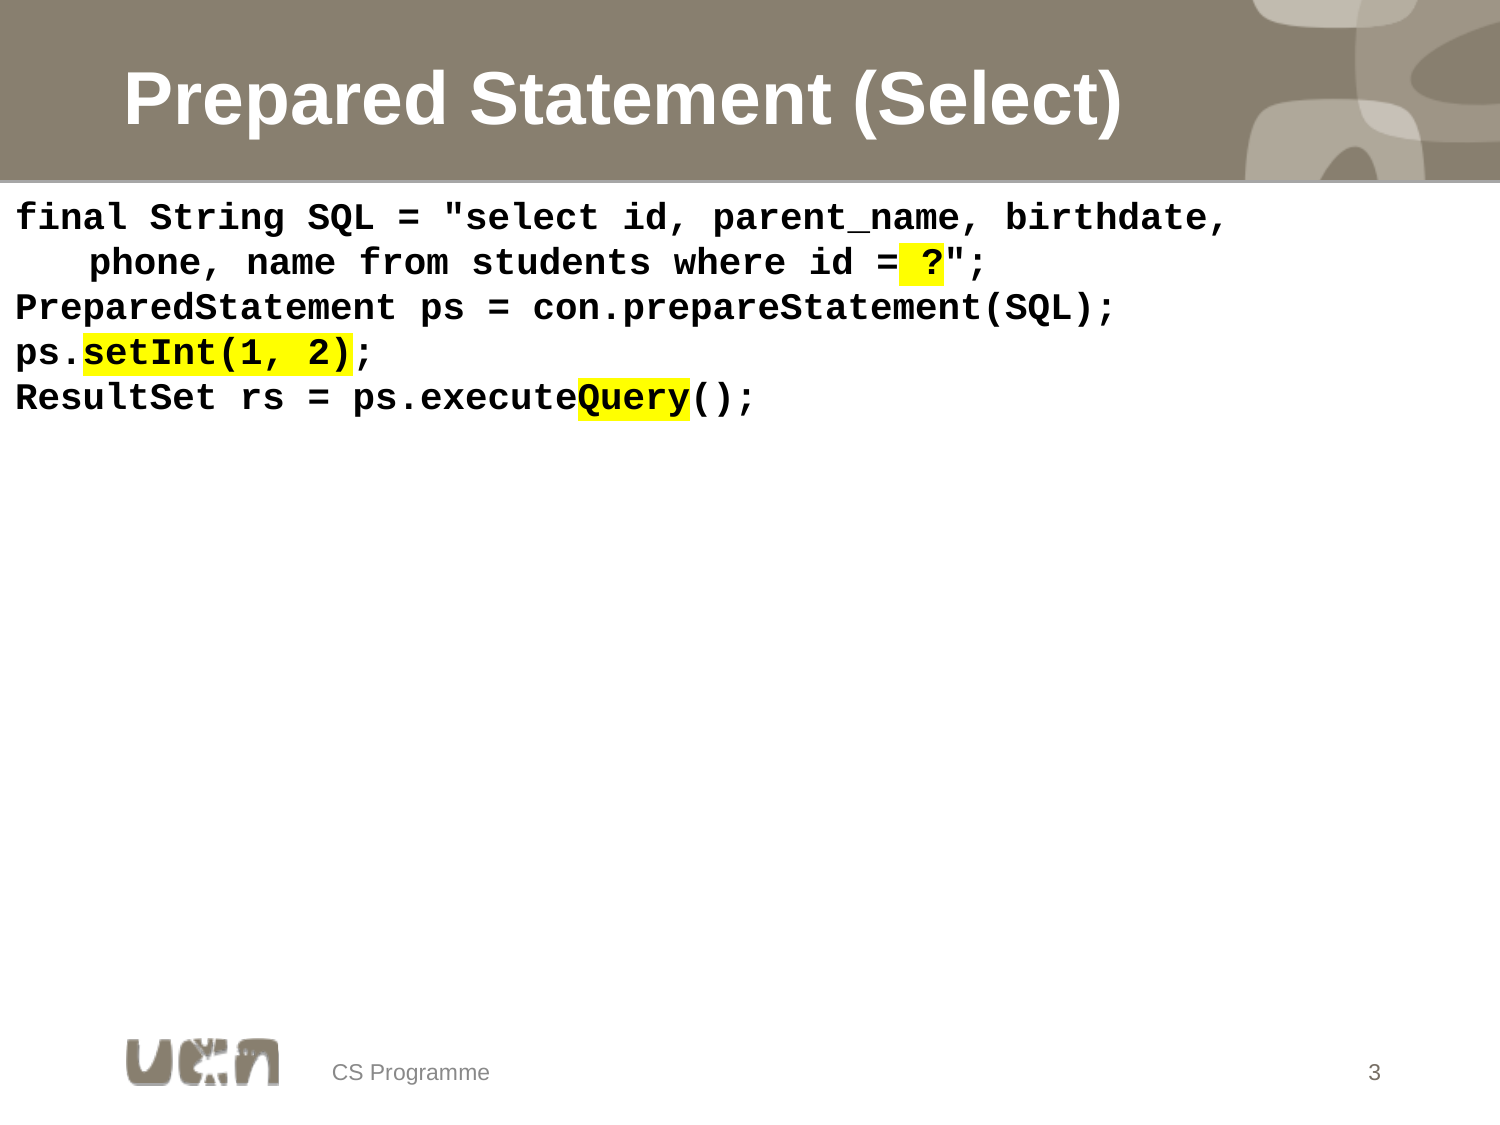

Prepared Statement (Select)
final String SQL = "select id, parent_name, birthdate,
	phone, name from students where id = ?";
PreparedStatement ps = con.prepareStatement(SQL);
ps.setInt(1, 2);
ResultSet rs = ps.executeQuery();
CS Programme